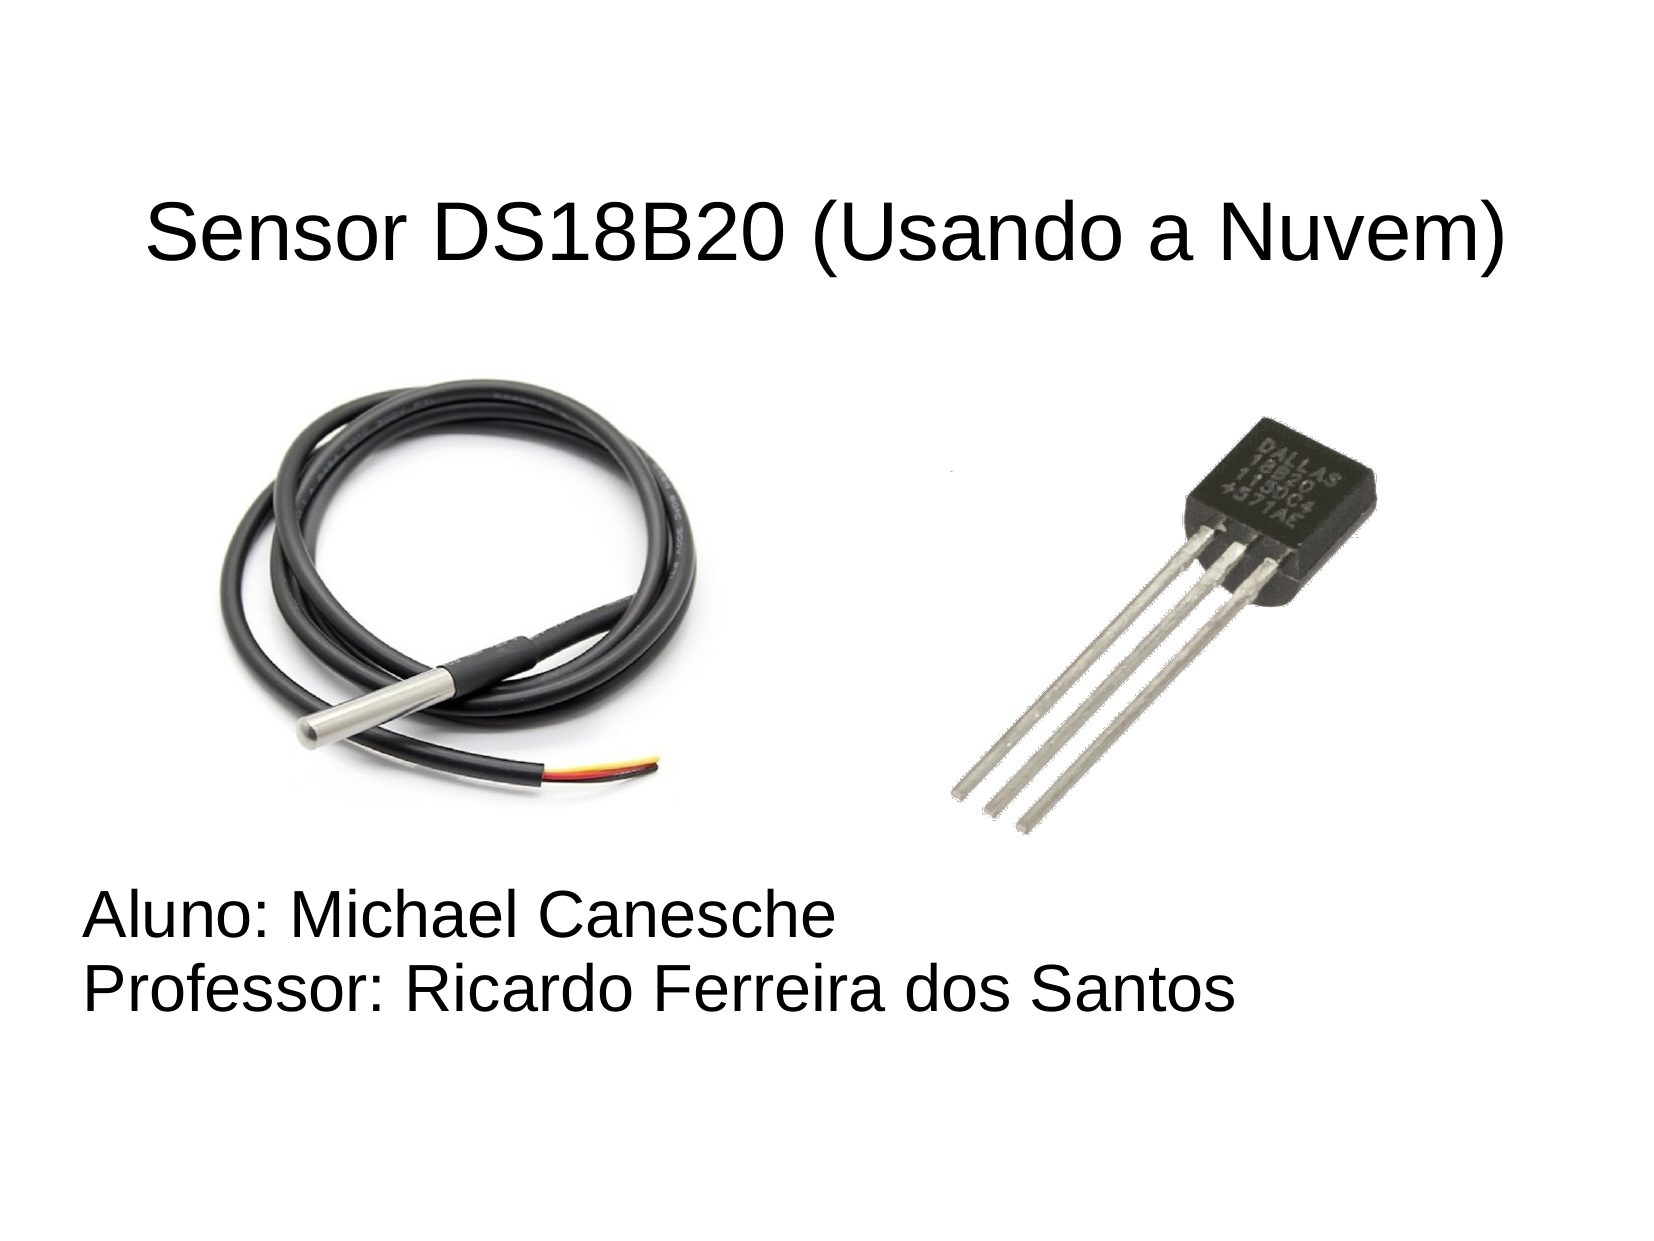

# Sensor DS18B20 (Usando a Nuvem)
Aluno: Michael Canesche
Professor: Ricardo Ferreira dos Santos